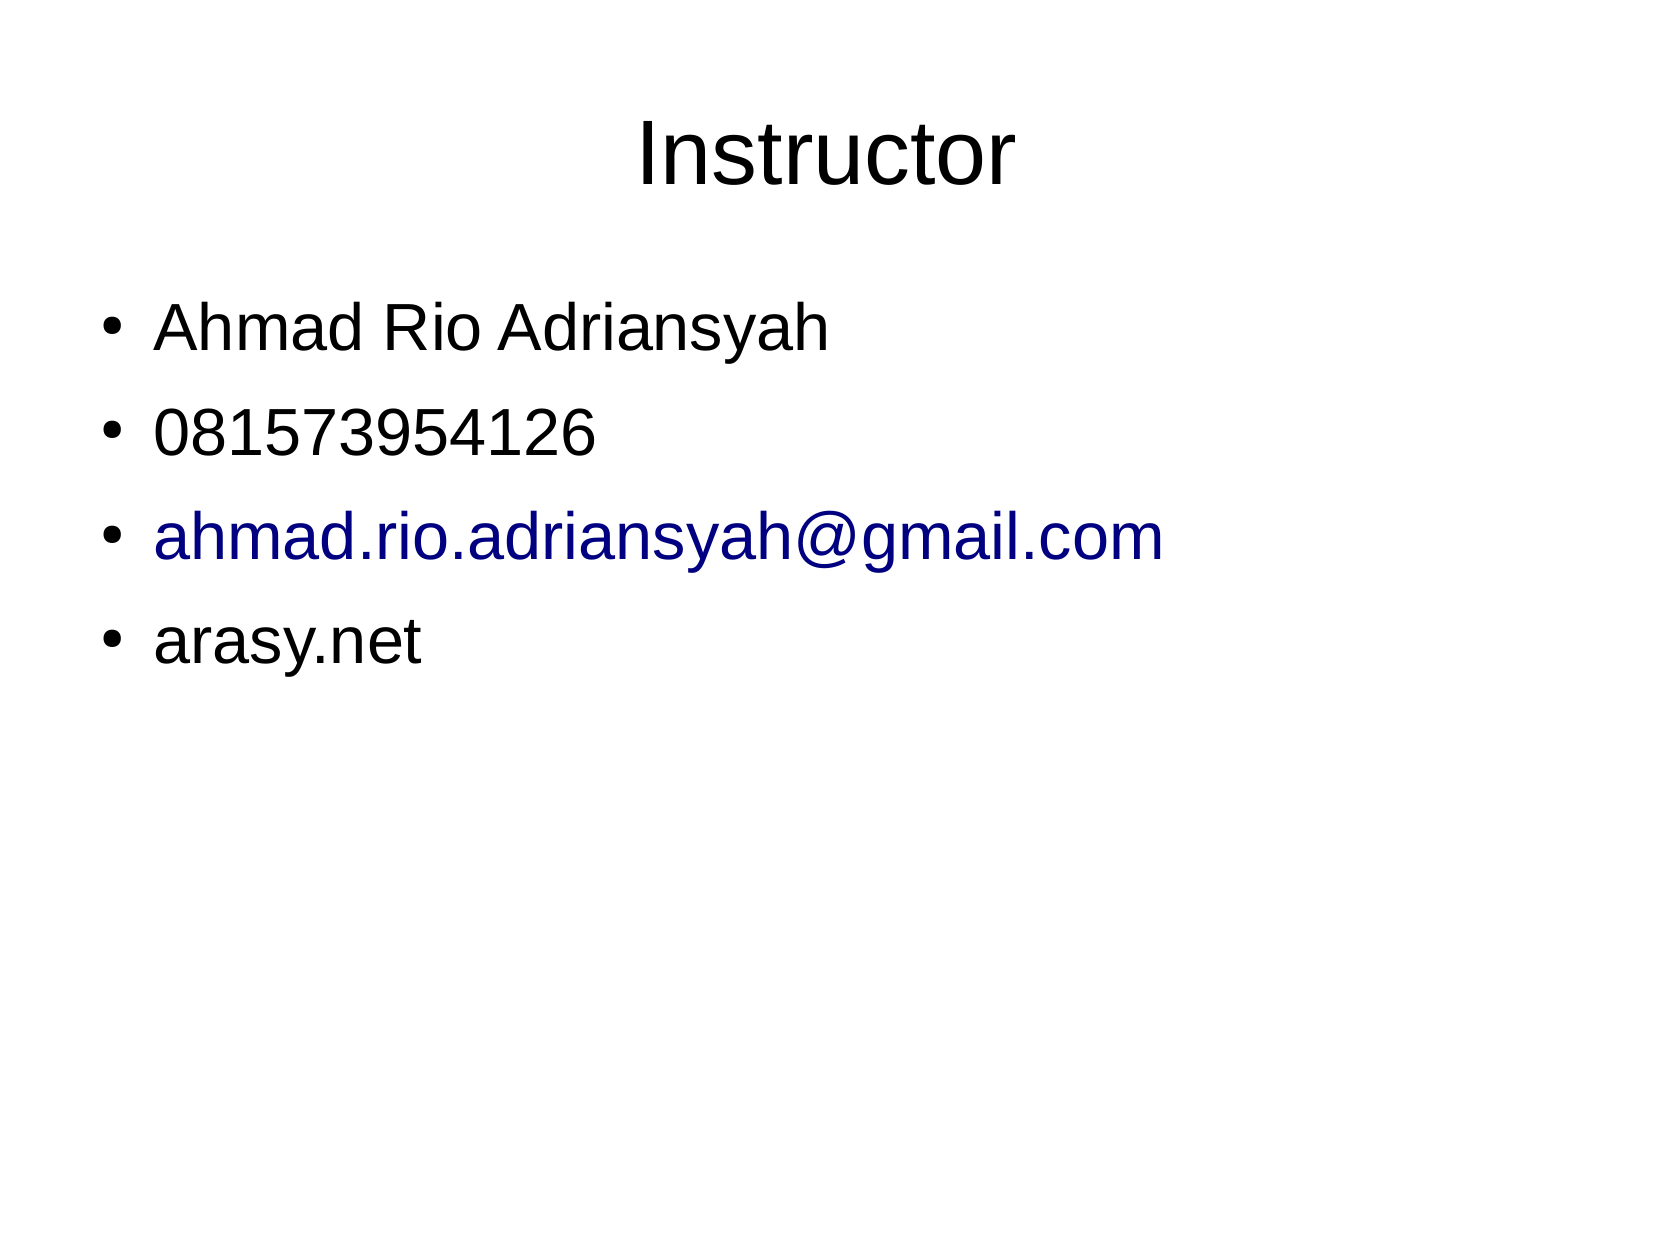

# Instructor
Ahmad Rio Adriansyah
081573954126
ahmad.rio.adriansyah@gmail.com
arasy.net